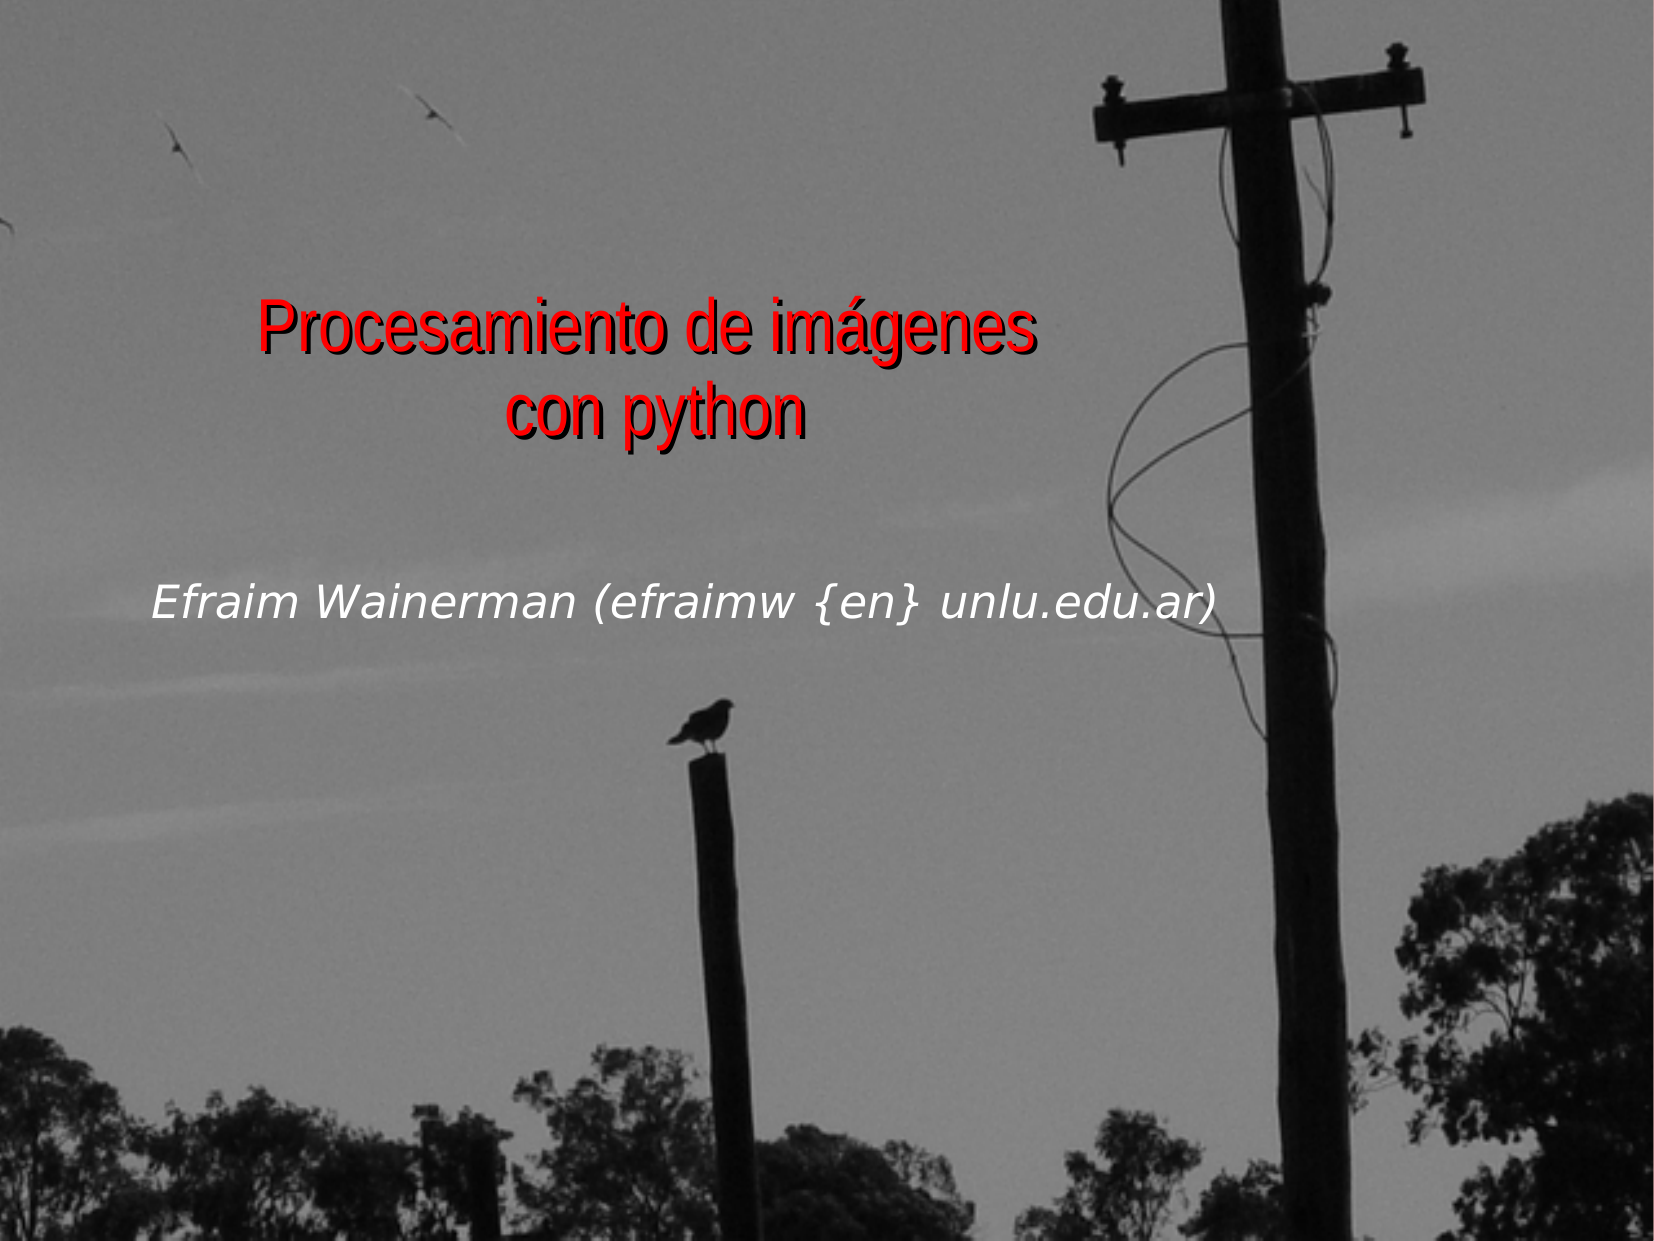

# Procesamiento de imágenes con python
Efraim Wainerman (efraimw {en} unlu.edu.ar)